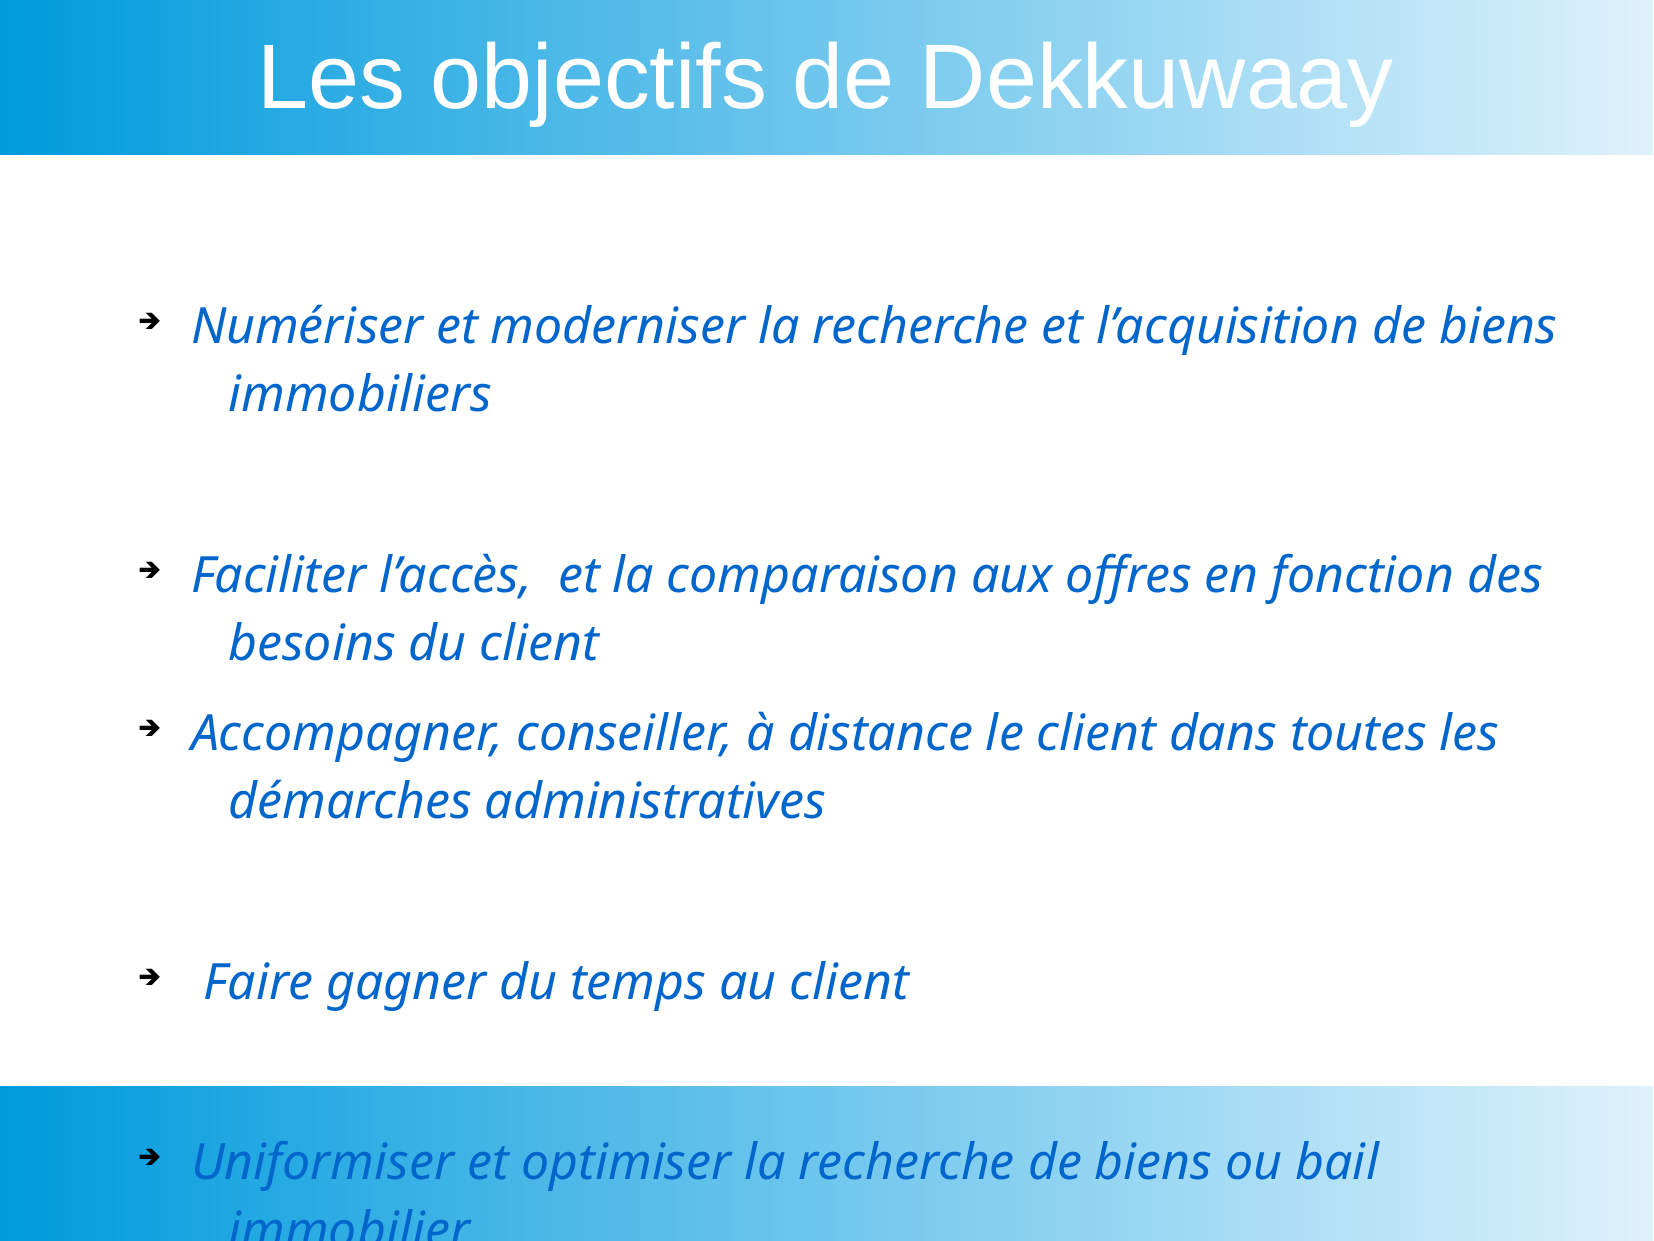

# Les objectifs de Dekkuwaay
Numériser et moderniser la recherche et l’acquisition de biens immobiliers
Faciliter l’accès, et la comparaison aux offres en fonction des besoins du client
Accompagner, conseiller, à distance le client dans toutes les démarches administratives
 Faire gagner du temps au client
Uniformiser et optimiser la recherche de biens ou bail immobilier